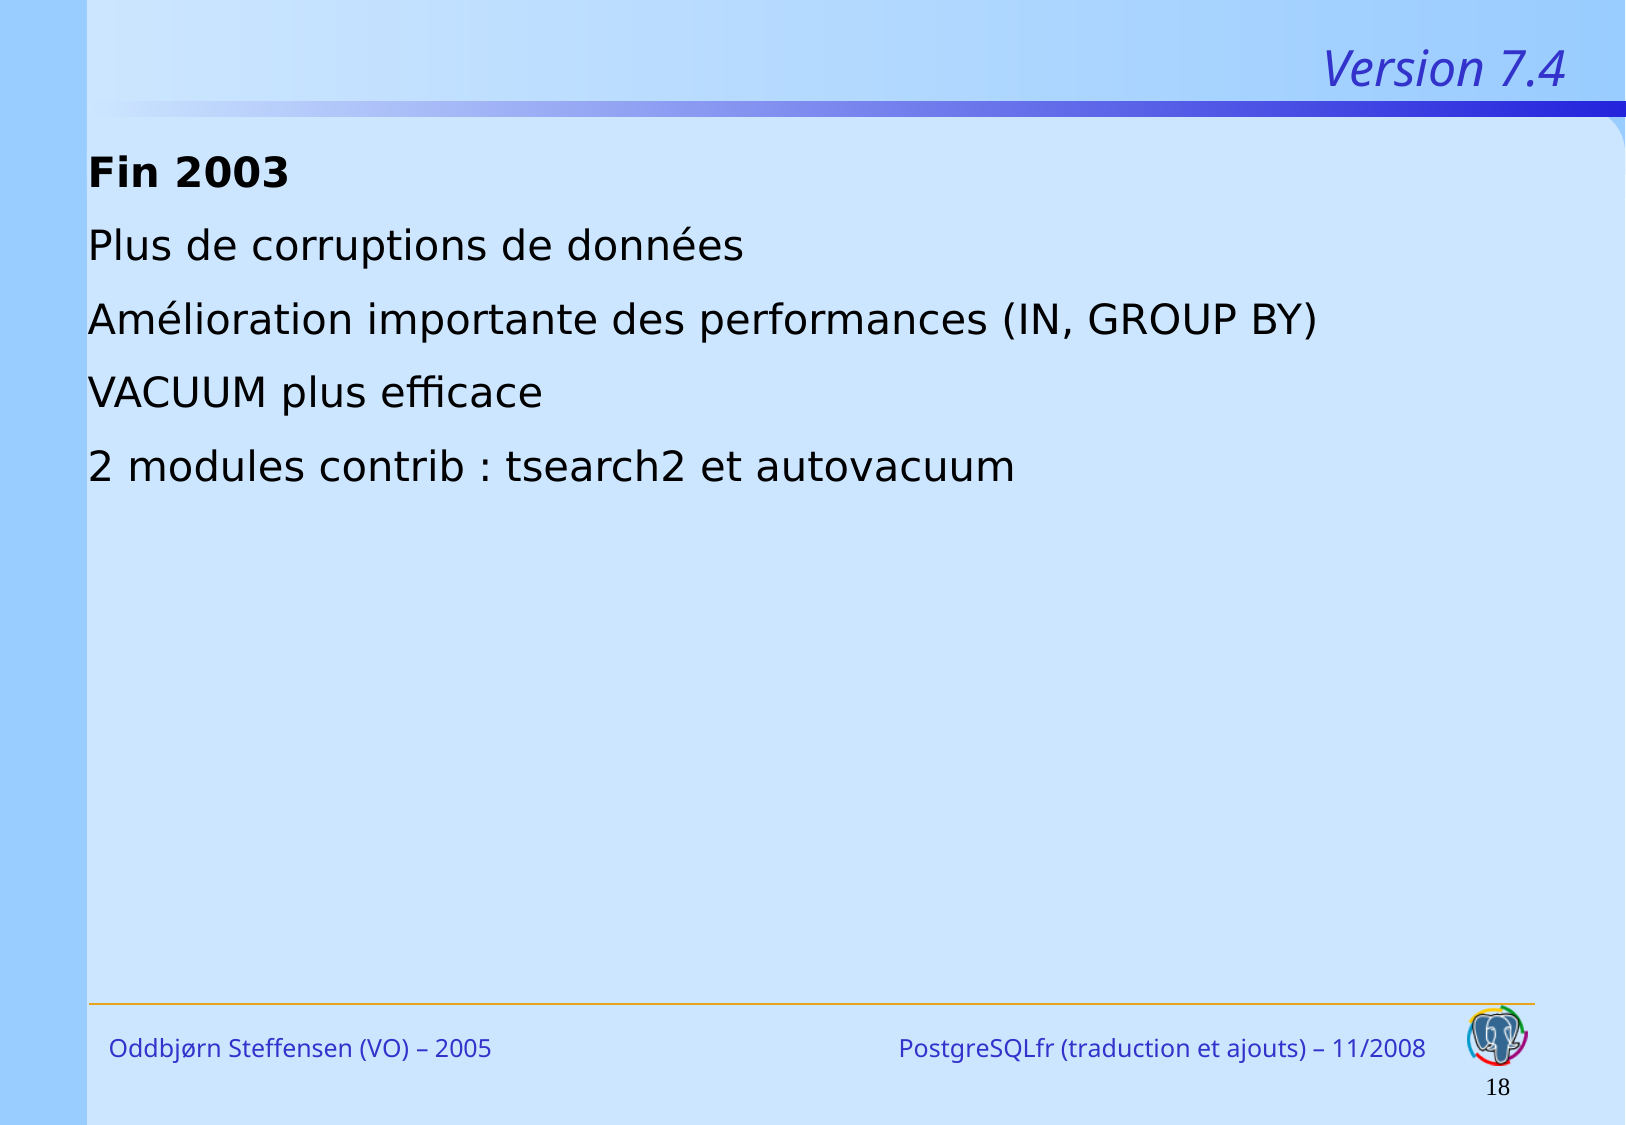

# Version 7.4
Fin 2003
Plus de corruptions de données
Amélioration importante des performances (IN, GROUP BY)
VACUUM plus efficace
2 modules contrib : tsearch2 et autovacuum